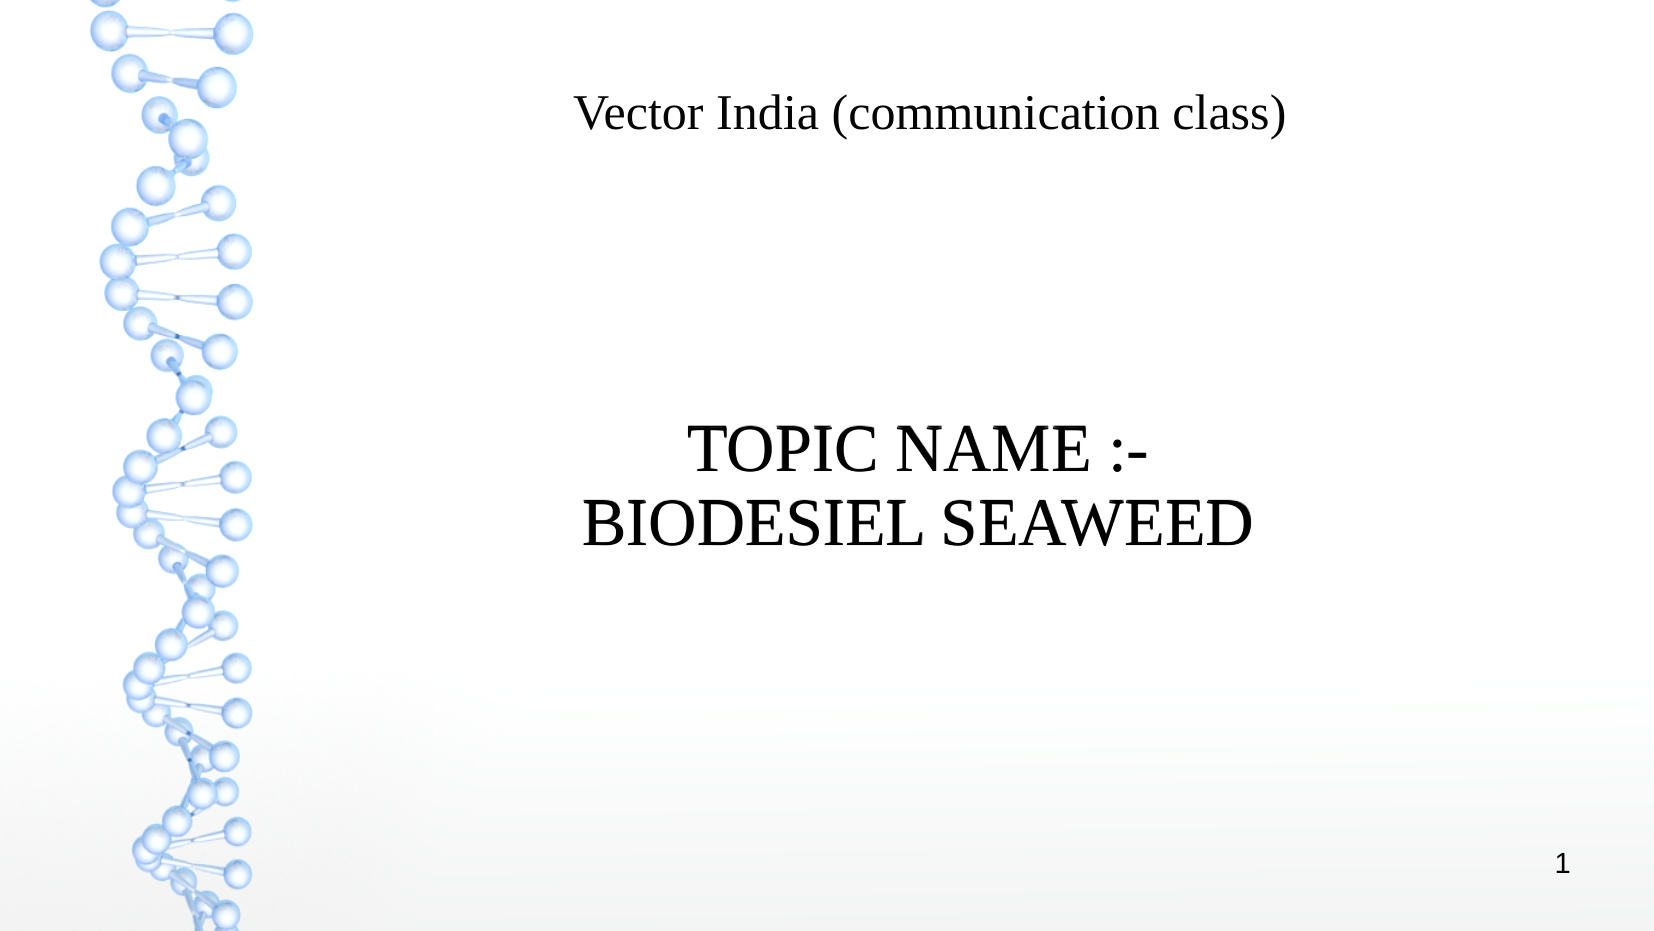

# Vector India (communication class)
TOPIC NAME :-
BIODESIEL SEAWEED
1